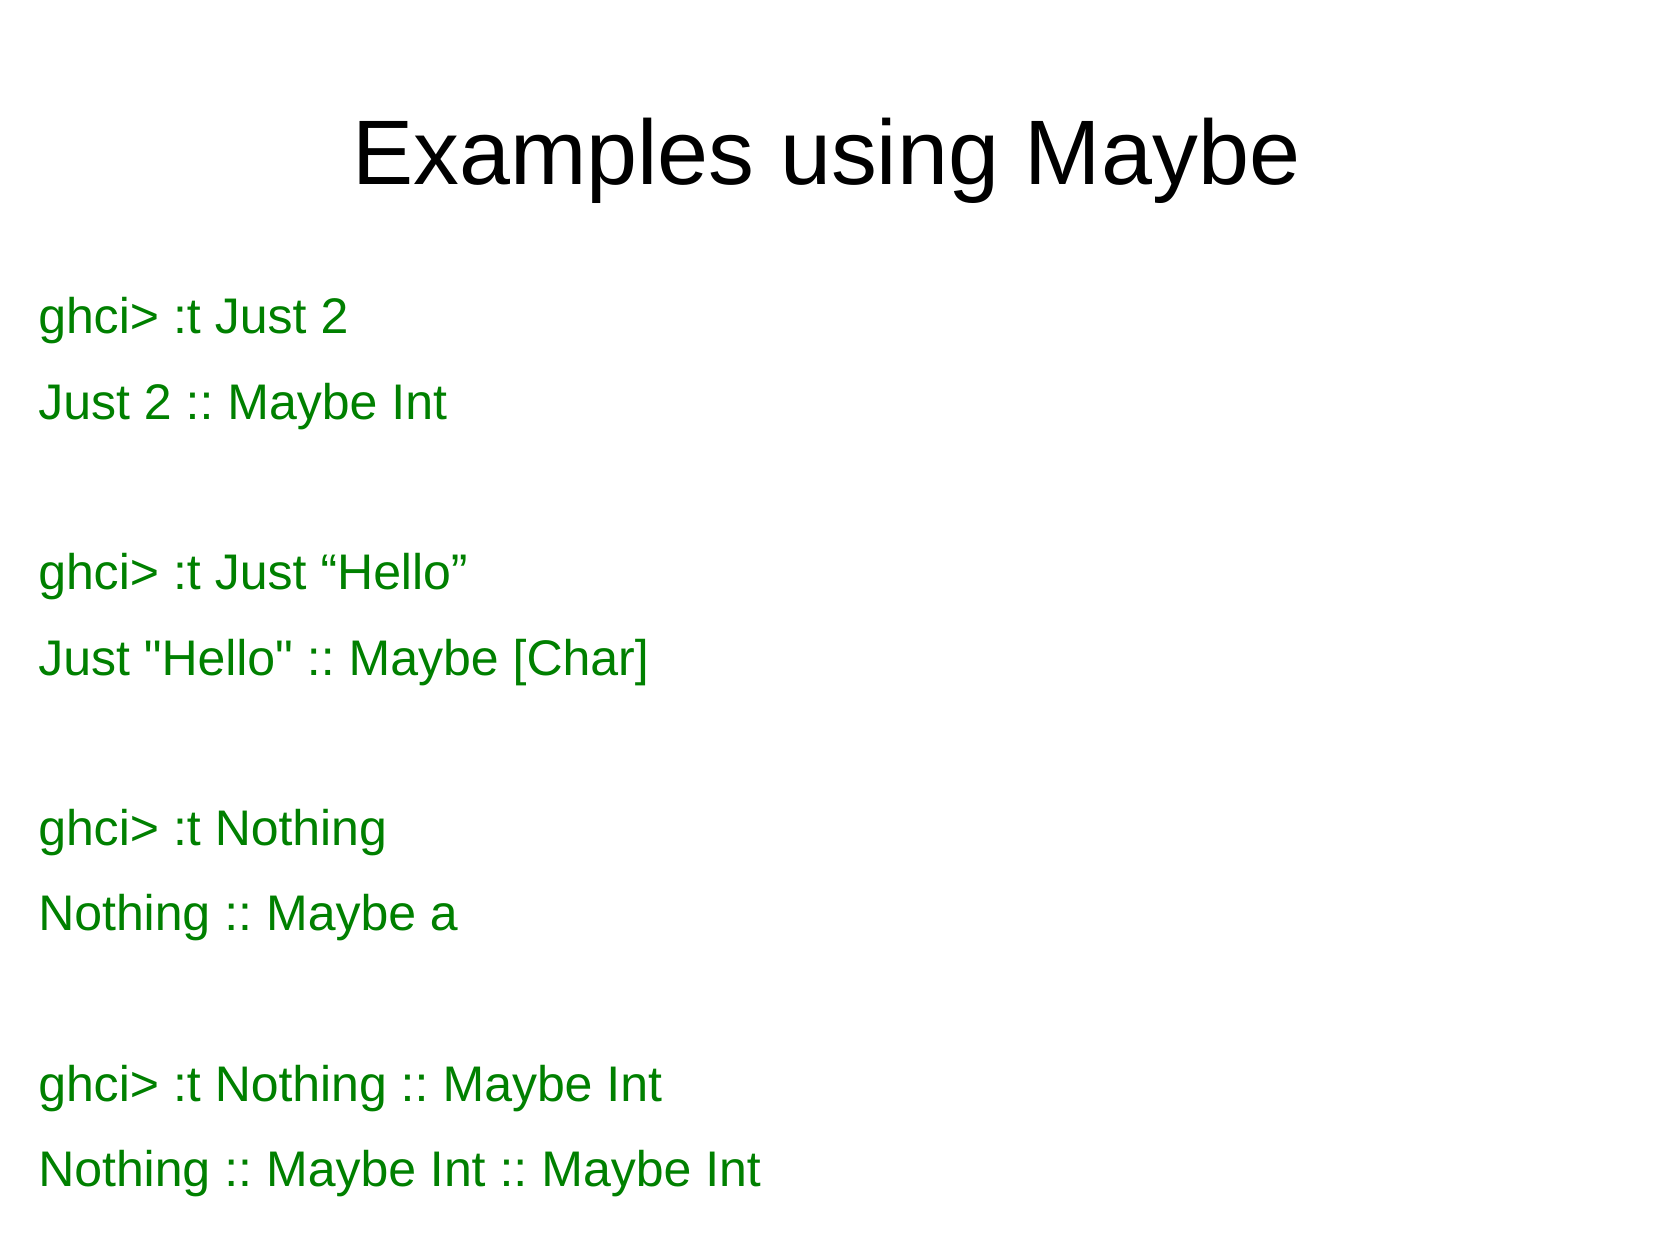

# Examples using Maybe
ghci> :t Just 2
Just 2 :: Maybe Int
ghci> :t Just “Hello”
Just "Hello" :: Maybe [Char]
ghci> :t Nothing
Nothing :: Maybe a
ghci> :t Nothing :: Maybe Int
Nothing :: Maybe Int :: Maybe Int